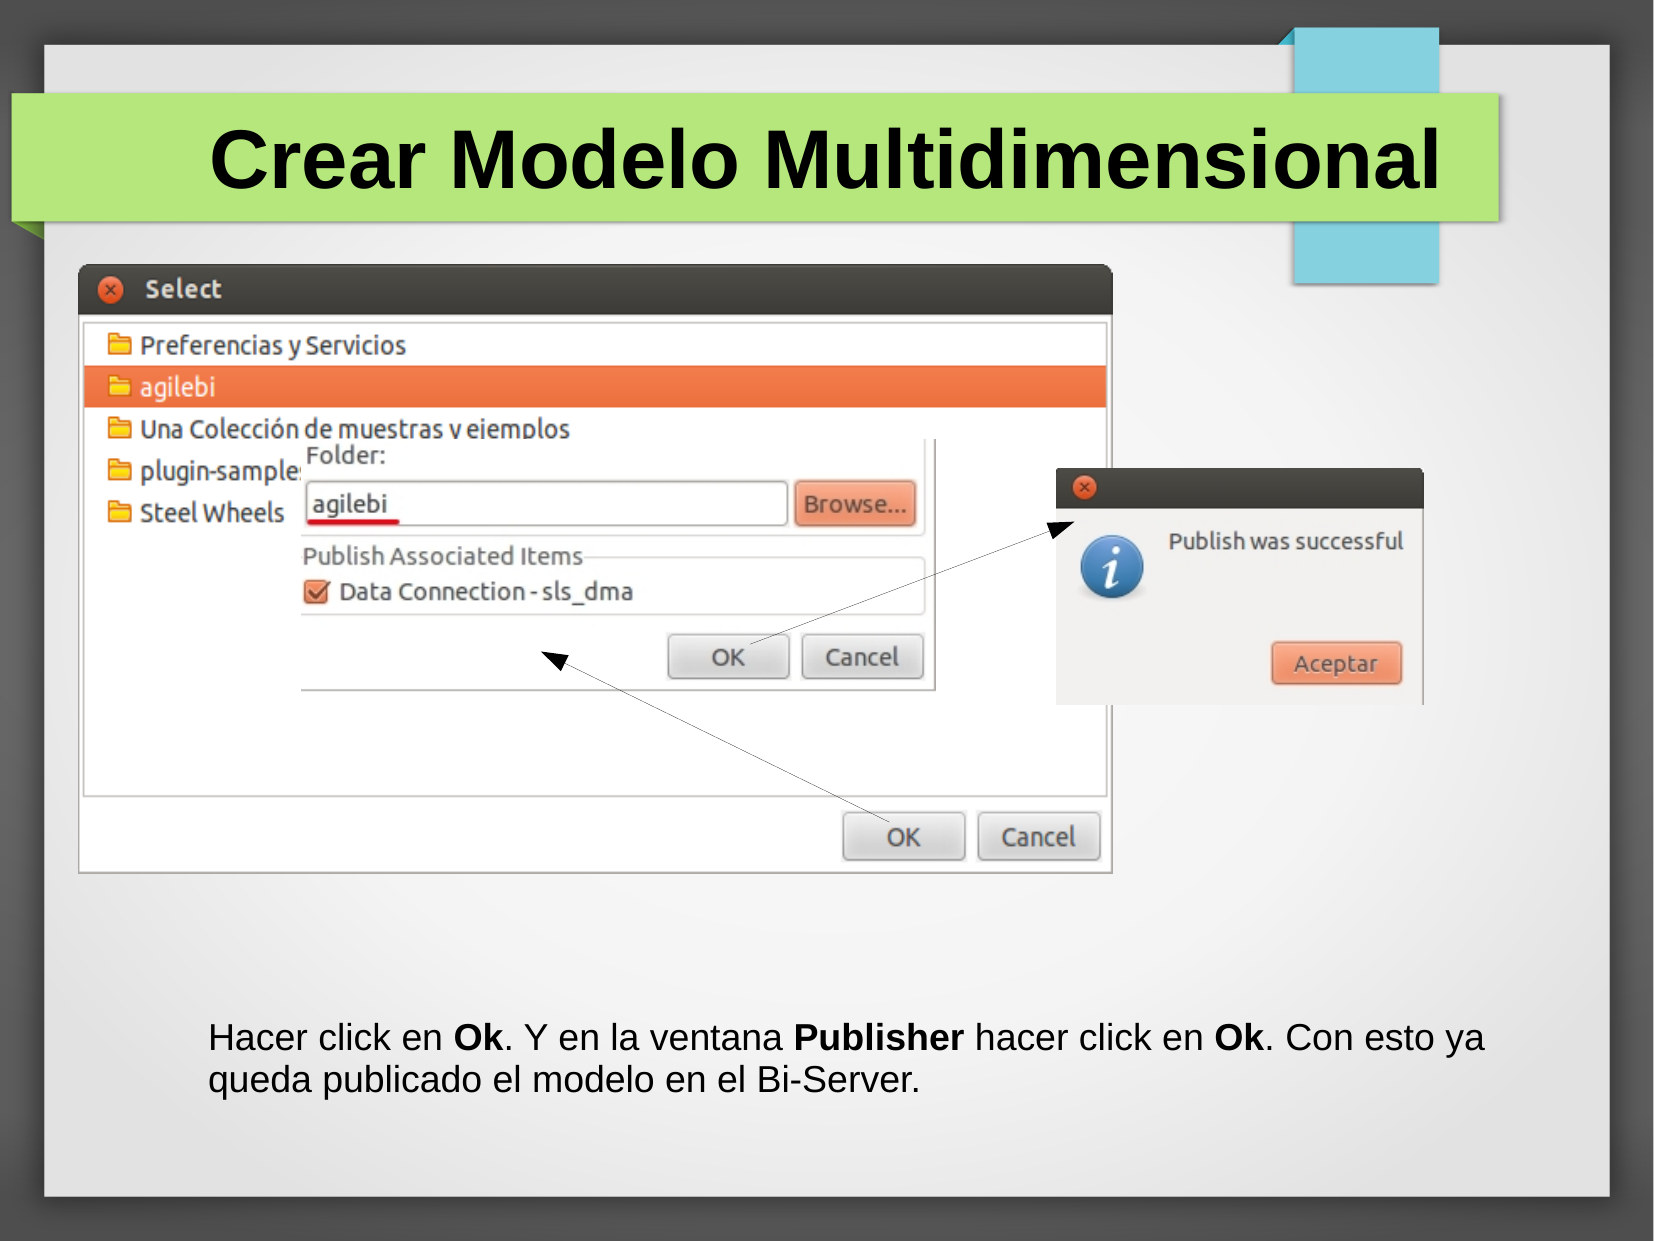

# Crear Modelo Multidimensional
Hacer click en Ok. Y en la ventana Publisher hacer click en Ok. Con esto ya
queda publicado el modelo en el Bi-Server.